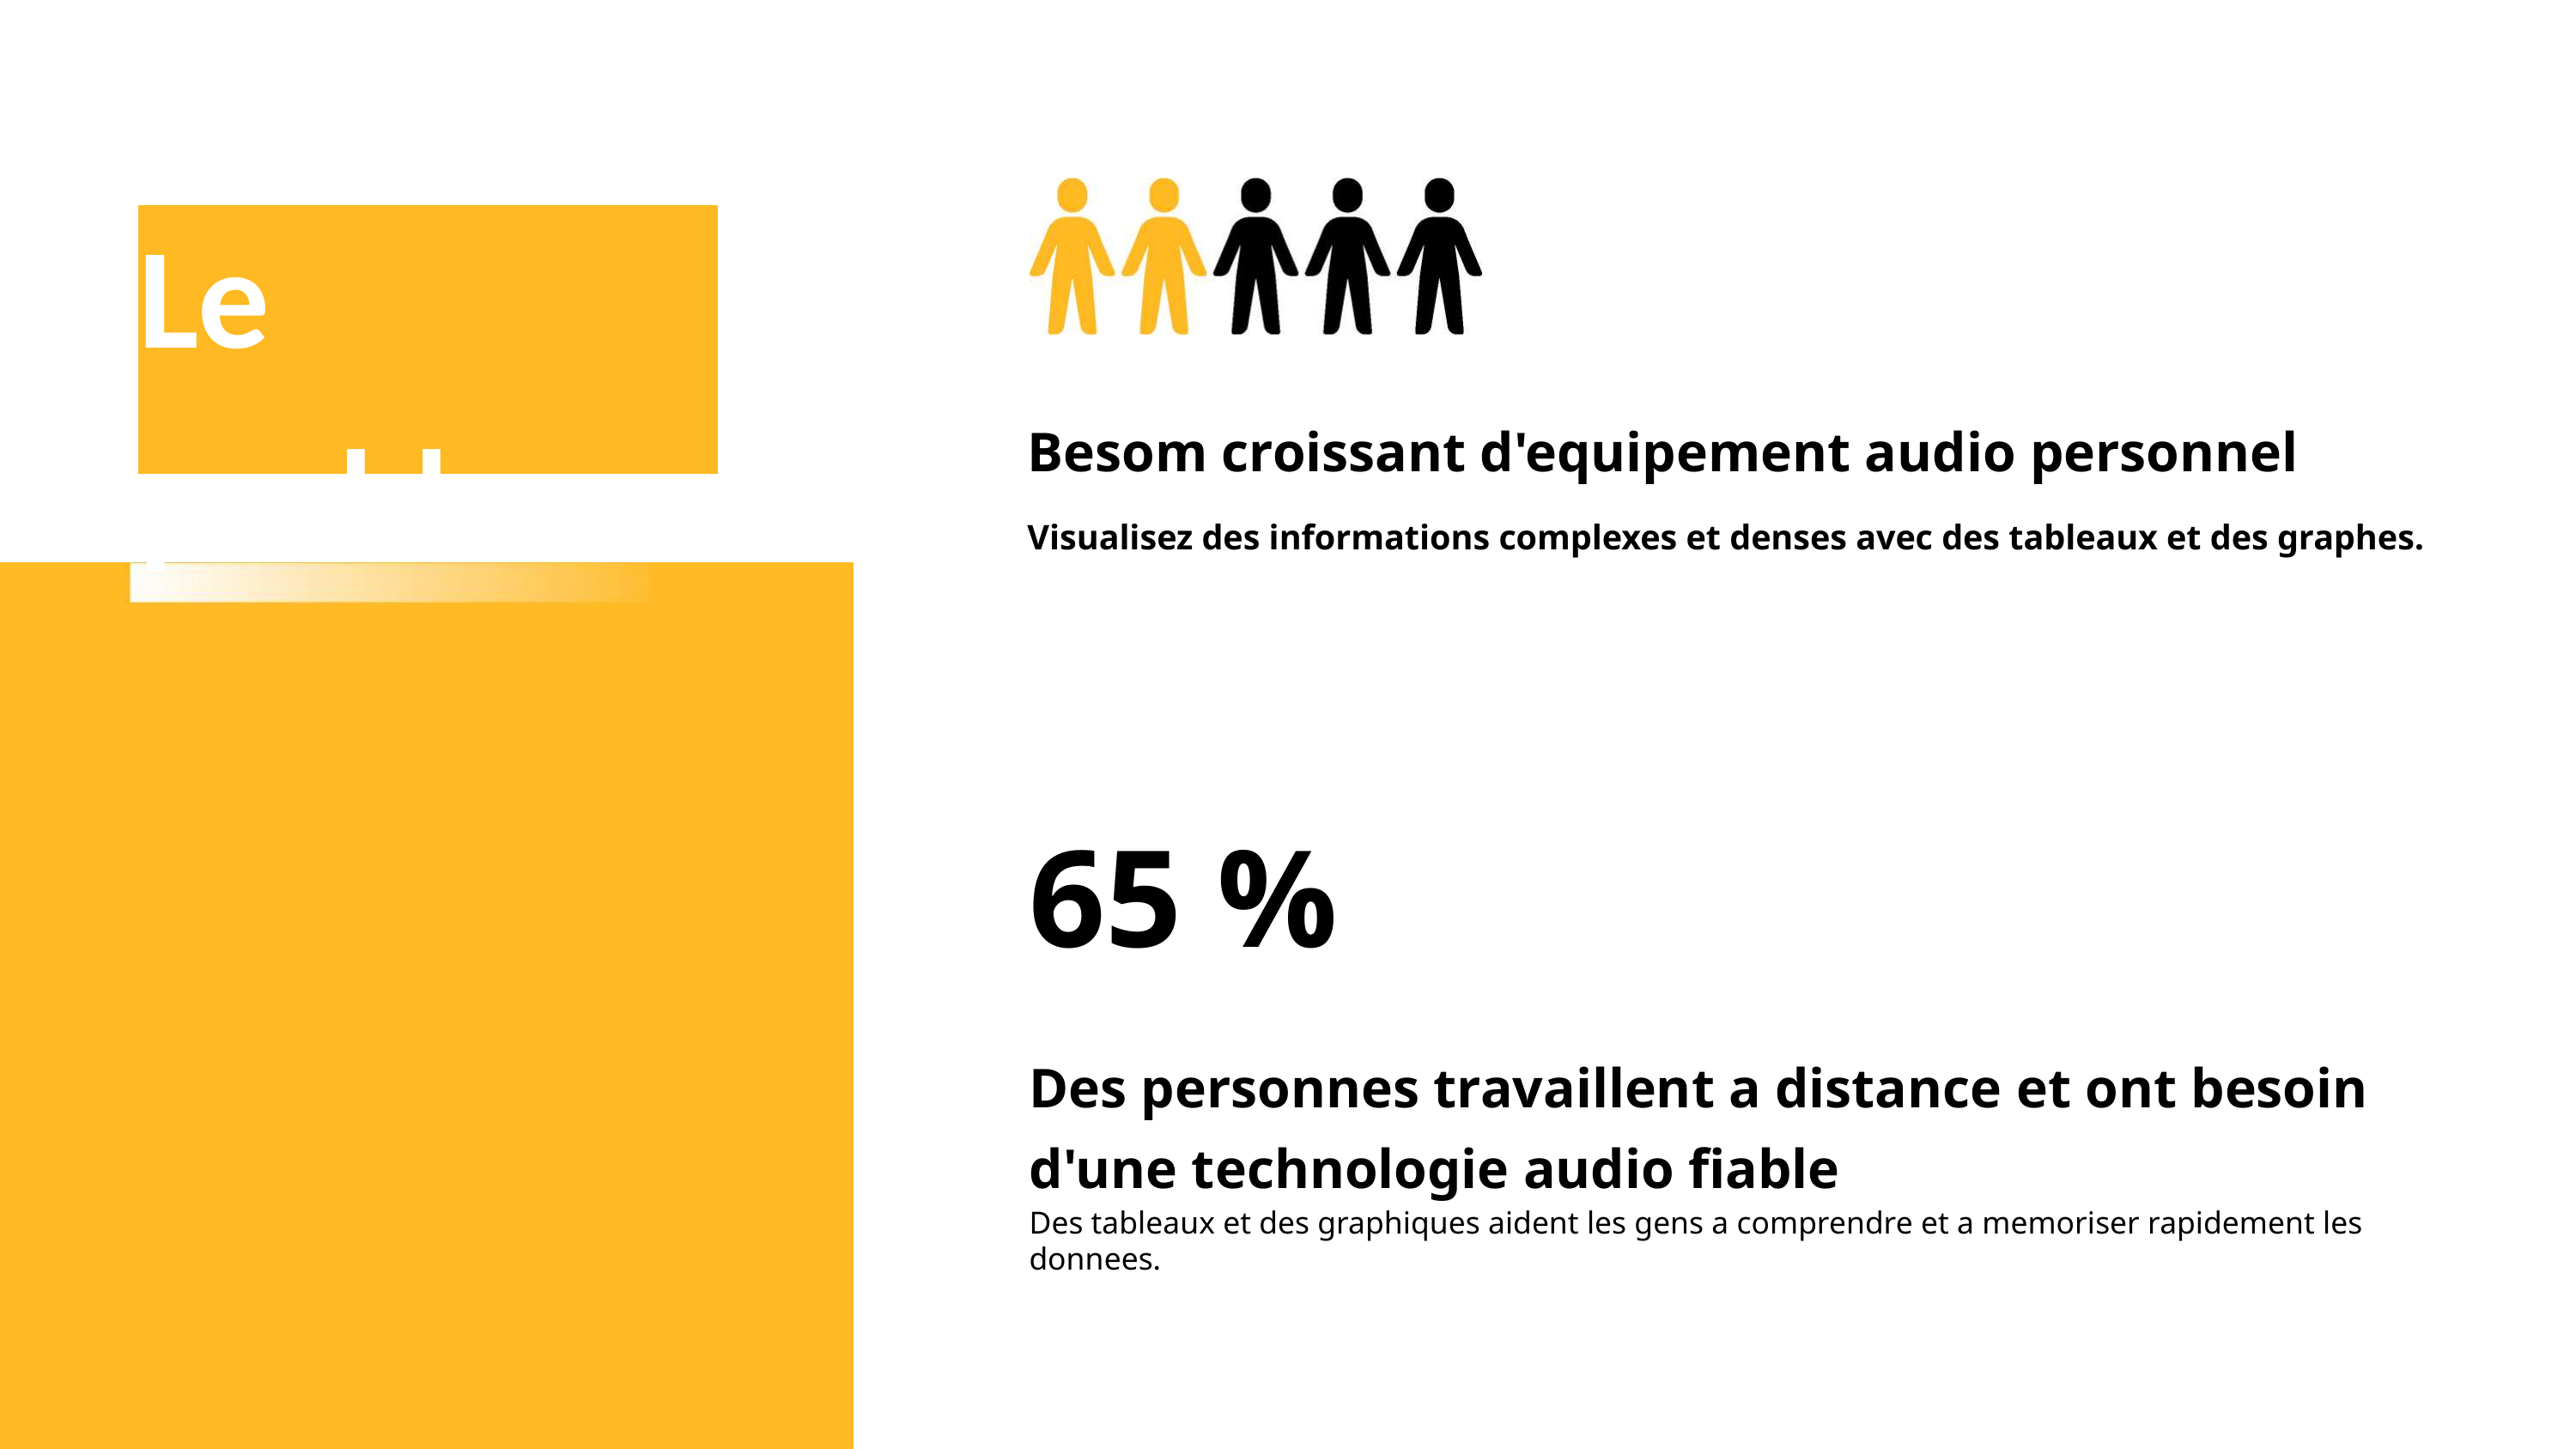

Le
probleme
Besom croissant d'equipement audio personnel
Visualisez des informations complexes et denses avec des tableaux et des graphes.
65 %
Des personnes travaillent a distance et ont besoin d'une technologie audio fiable
Des tableaux et des graphiques aident les gens a comprendre et a memoriser rapidement les donnees.